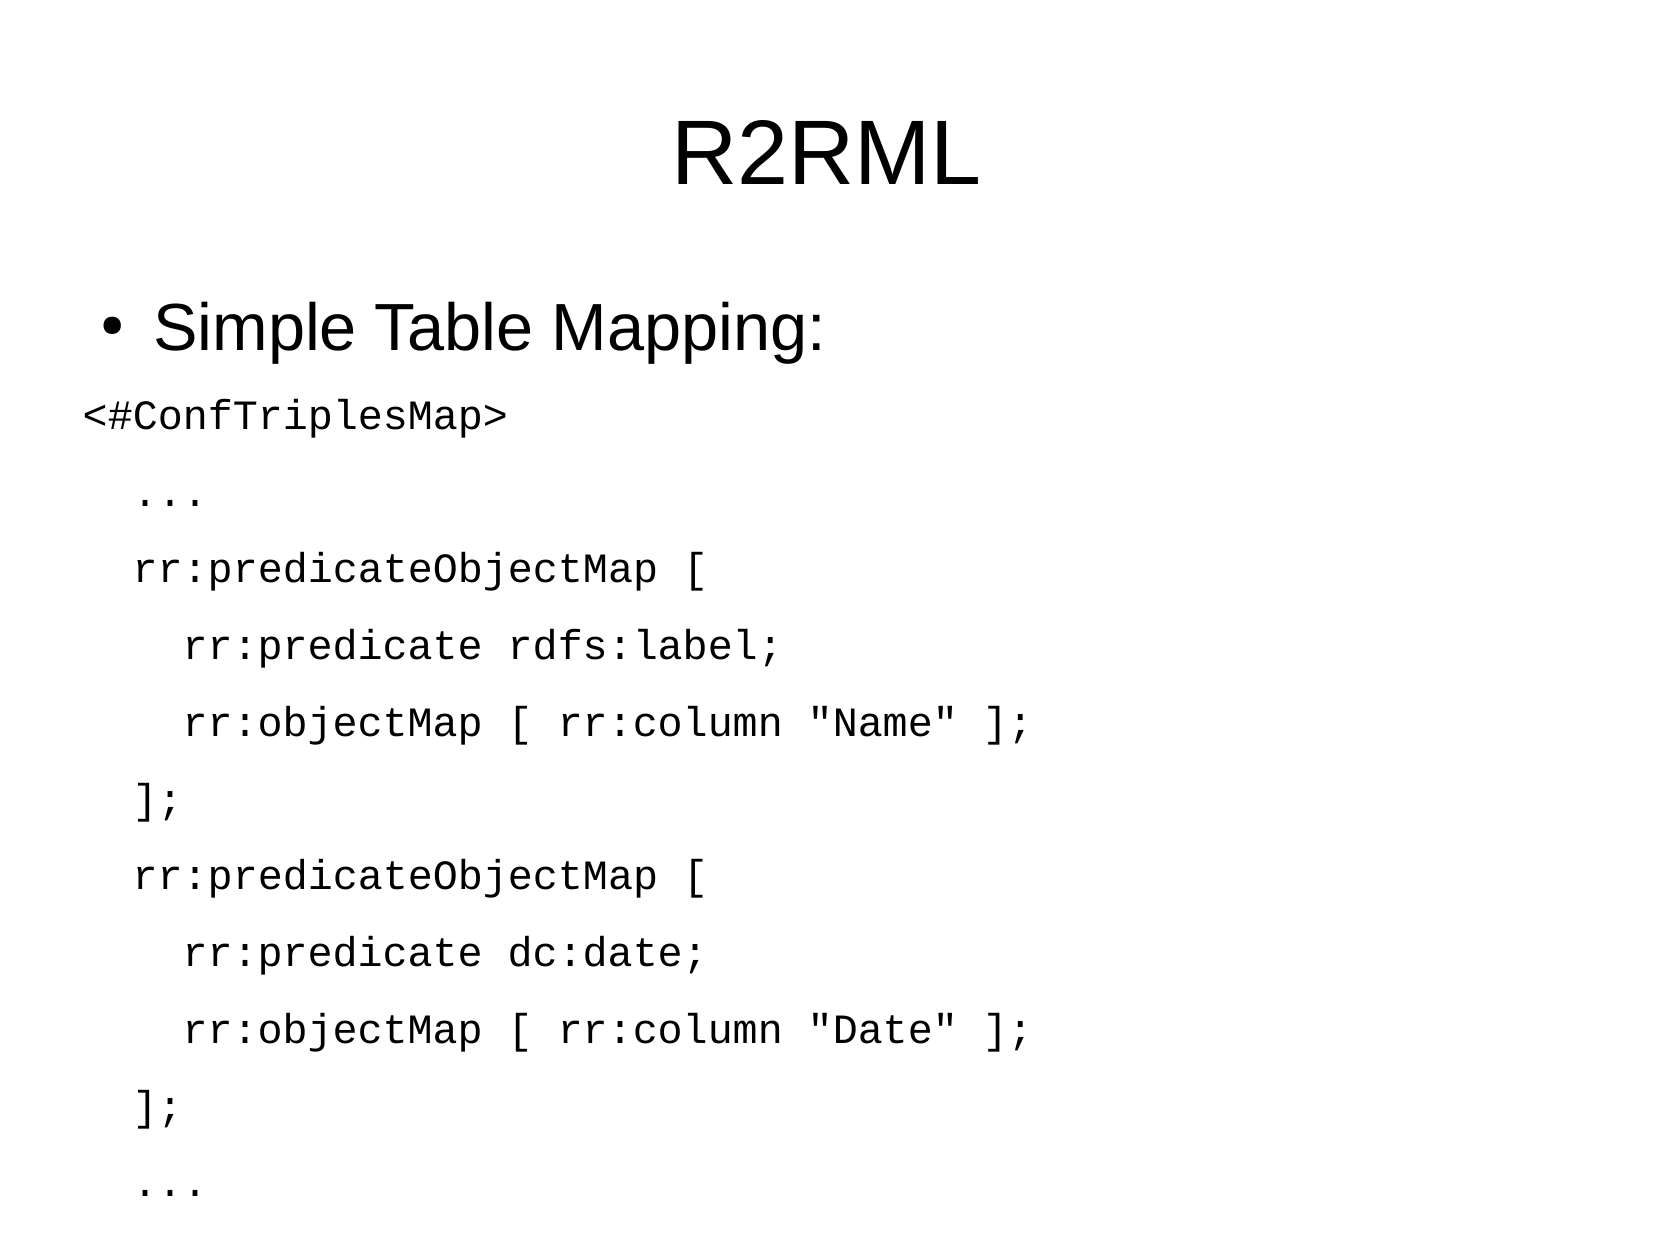

# R2RML
Simple Table Mapping:
<#ConfTriplesMap>
 ...
 rr:predicateObjectMap [
 rr:predicate rdfs:label;
 rr:objectMap [ rr:column "Name" ];
 ];
 rr:predicateObjectMap [
 rr:predicate dc:date;
 rr:objectMap [ rr:column "Date" ];
 ];
 ...